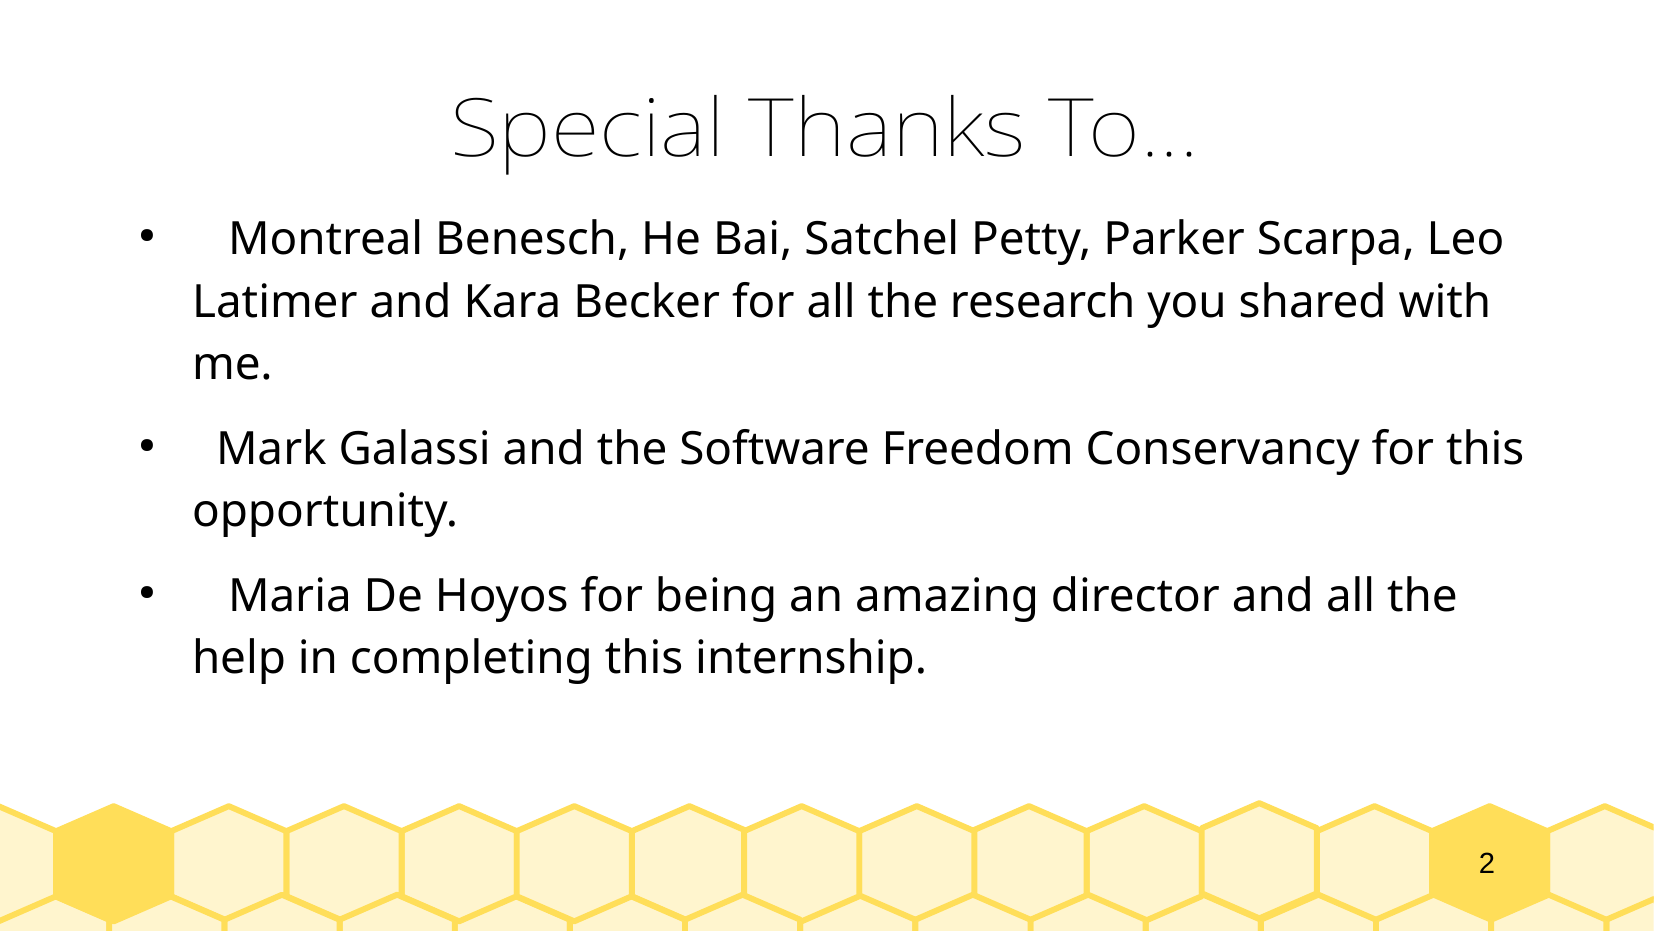

# Special Thanks To...
 Montreal Benesch, He Bai, Satchel Petty, Parker Scarpa, Leo Latimer and Kara Becker for all the research you shared with me.
 Mark Galassi and the Software Freedom Conservancy for this opportunity.
 Maria De Hoyos for being an amazing director and all the help in completing this internship.